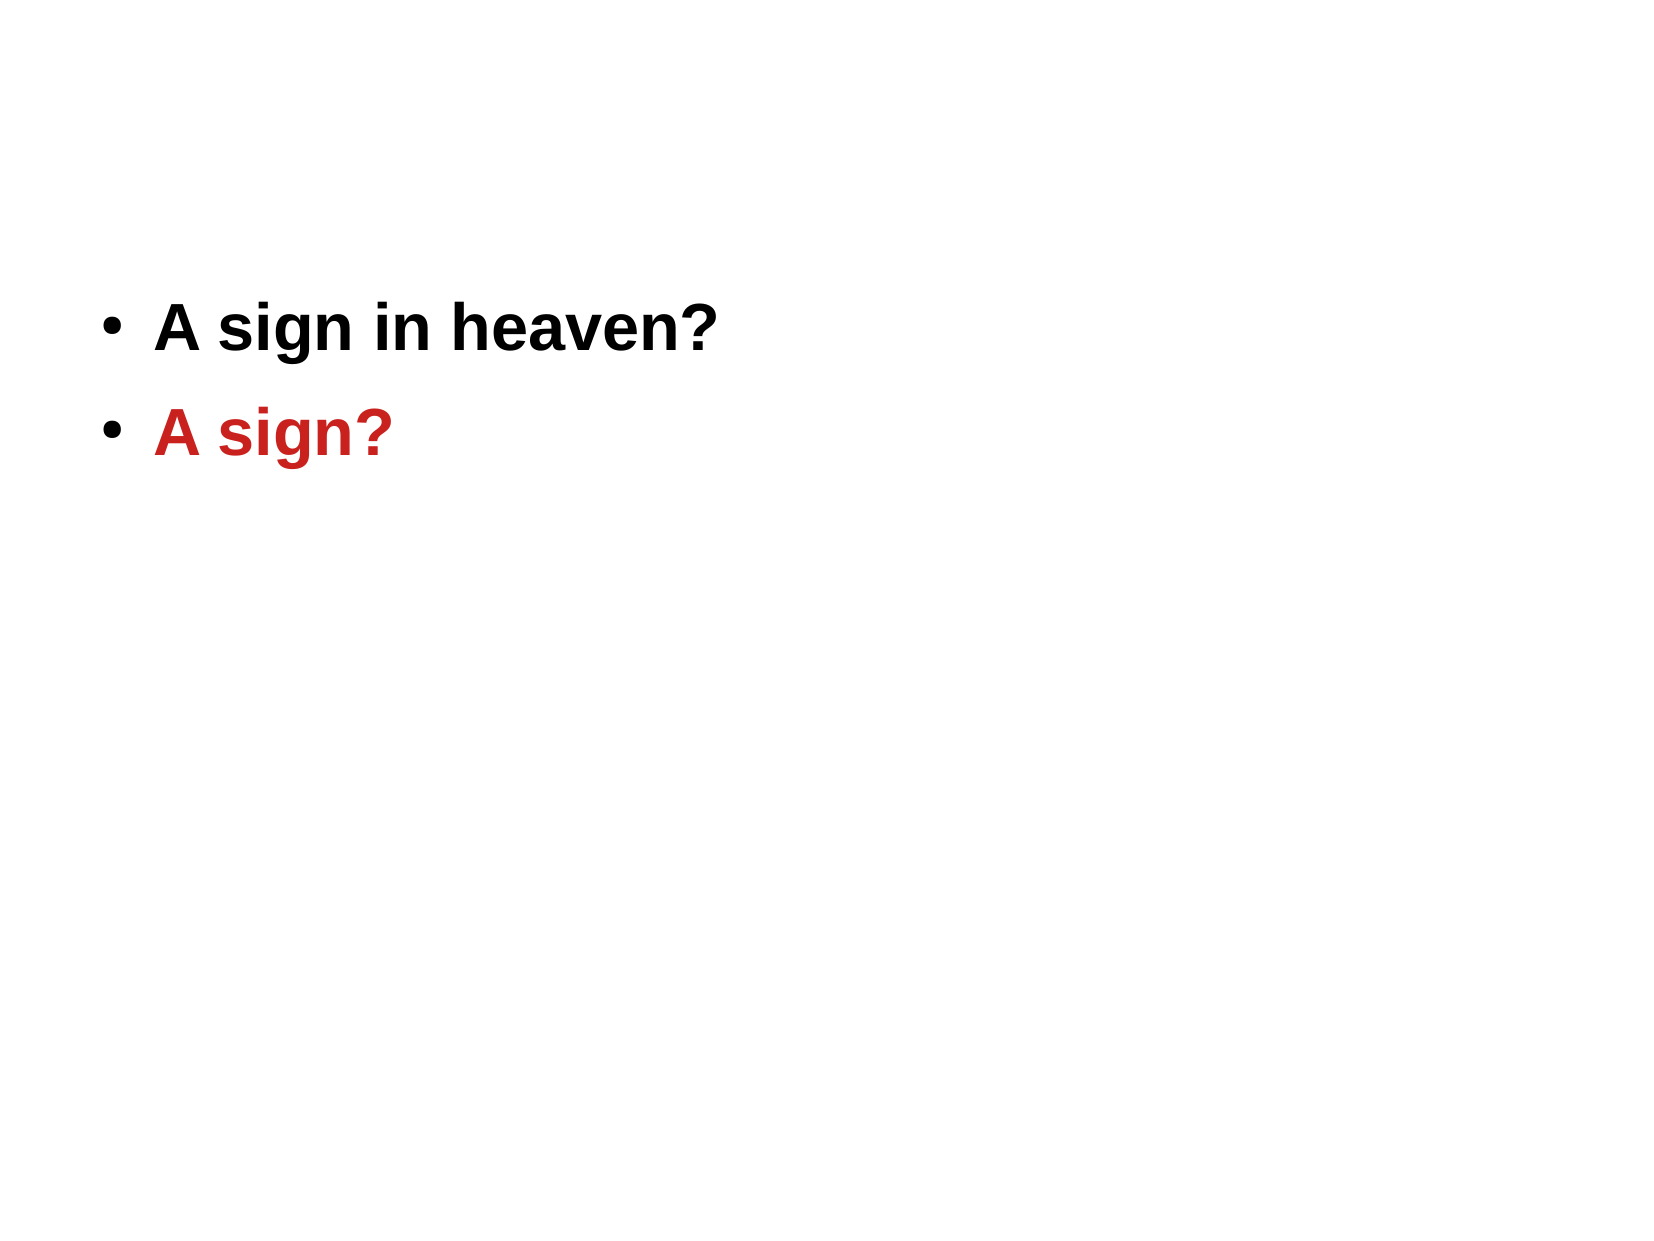

#
A sign in heaven?
A sign?